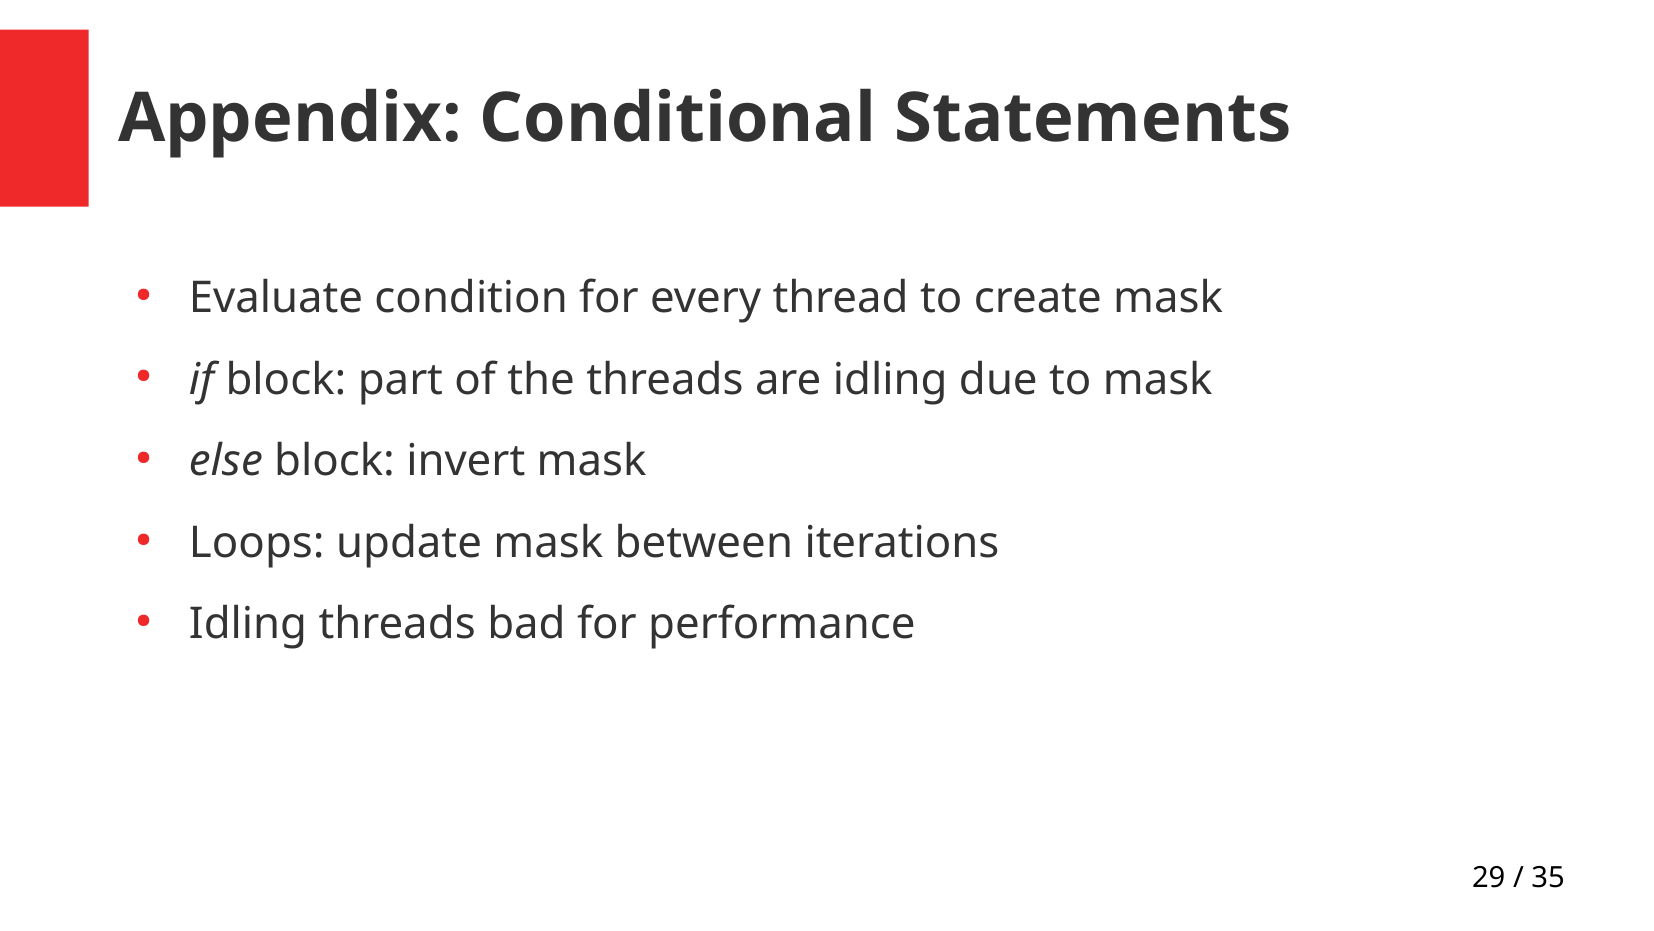

# Appendix: Conditional Statements
Evaluate condition for every thread to create mask
if block: part of the threads are idling due to mask
else block: invert mask
Loops: update mask between iterations
Idling threads bad for performance
29